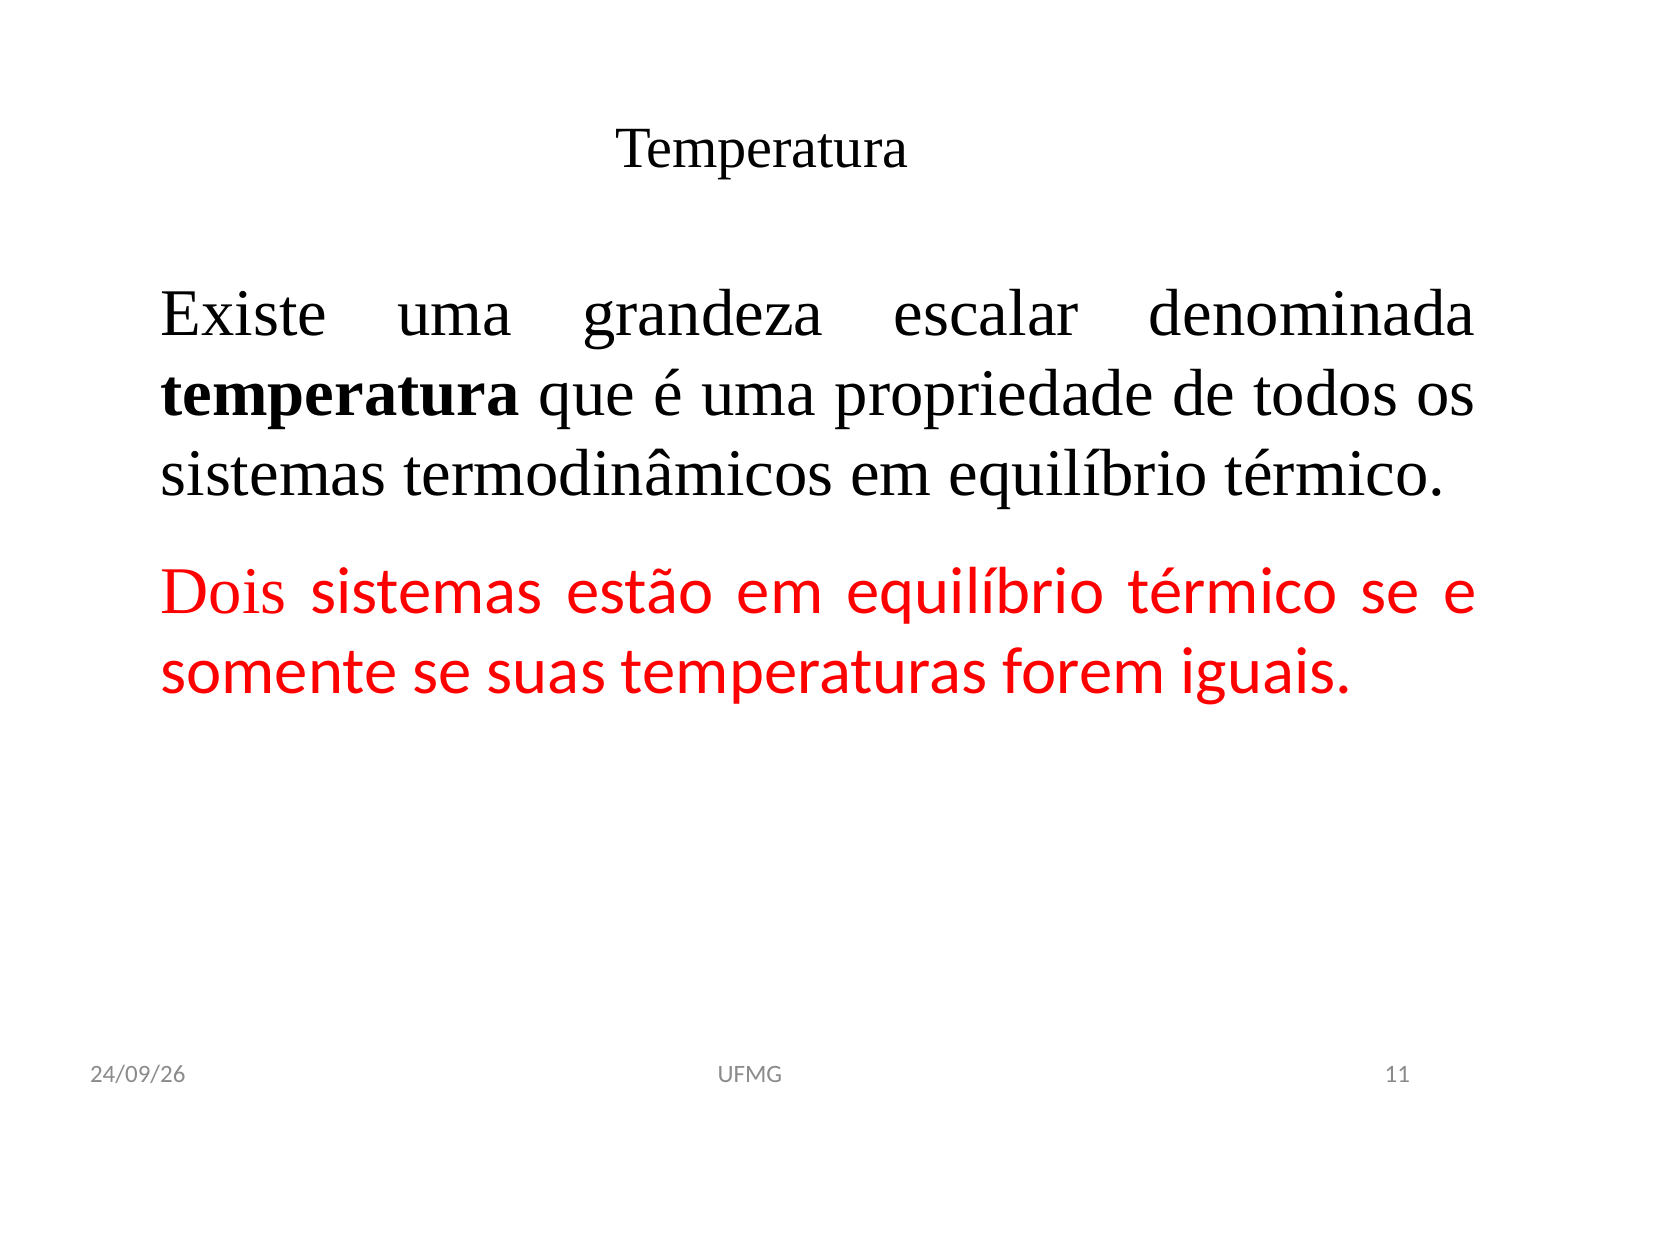

Temperatura
Existe uma grandeza escalar denominada temperatura que é uma propriedade de todos os sistemas termodinâmicos em equilíbrio térmico.
Dois sistemas estão em equilíbrio térmico se e somente se suas temperaturas forem iguais.
UFMG
2